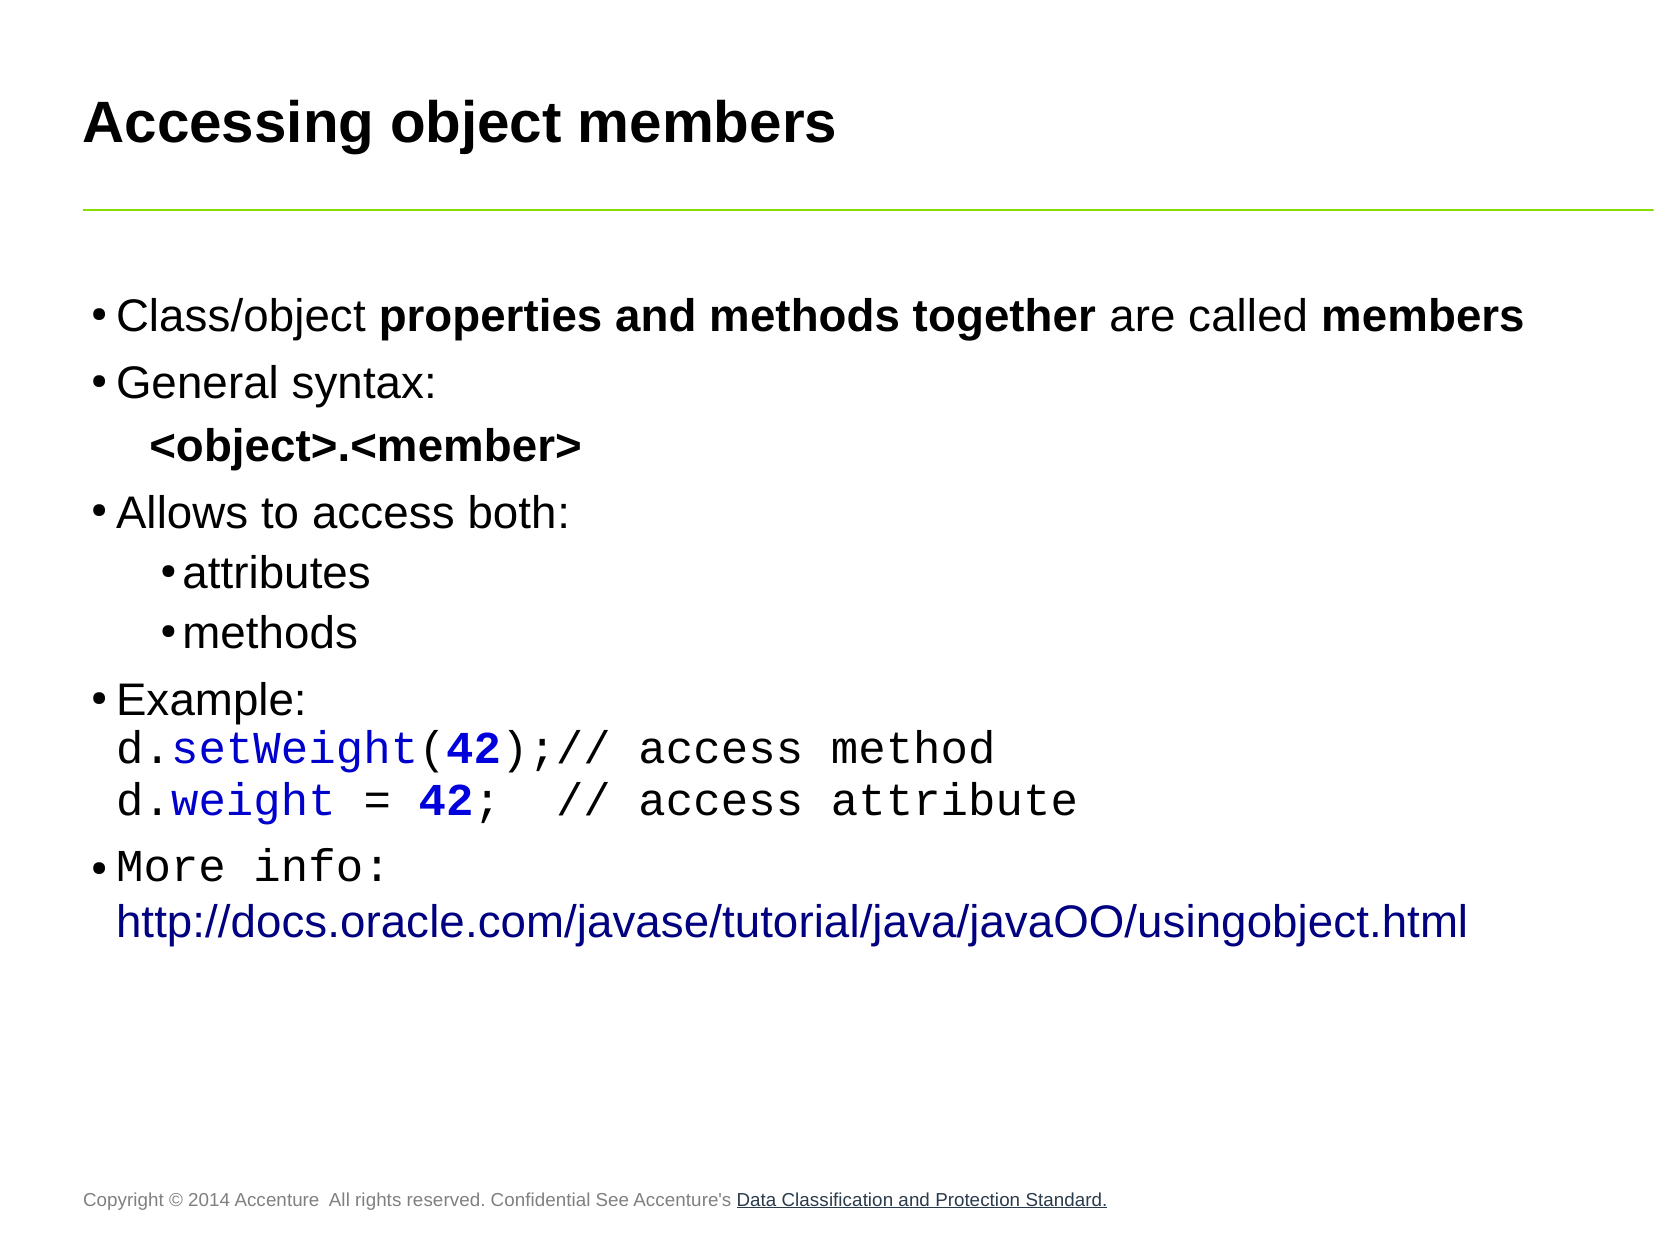

# Accessing object members
Class/object properties and methods together are called members
General syntax:
<object>.<member>
Allows to access both:
attributes
methods
Example:
d.setWeight(42);// access method
d.weight = 42; // access attribute
More info:
http://docs.oracle.com/javase/tutorial/java/javaOO/usingobject.html